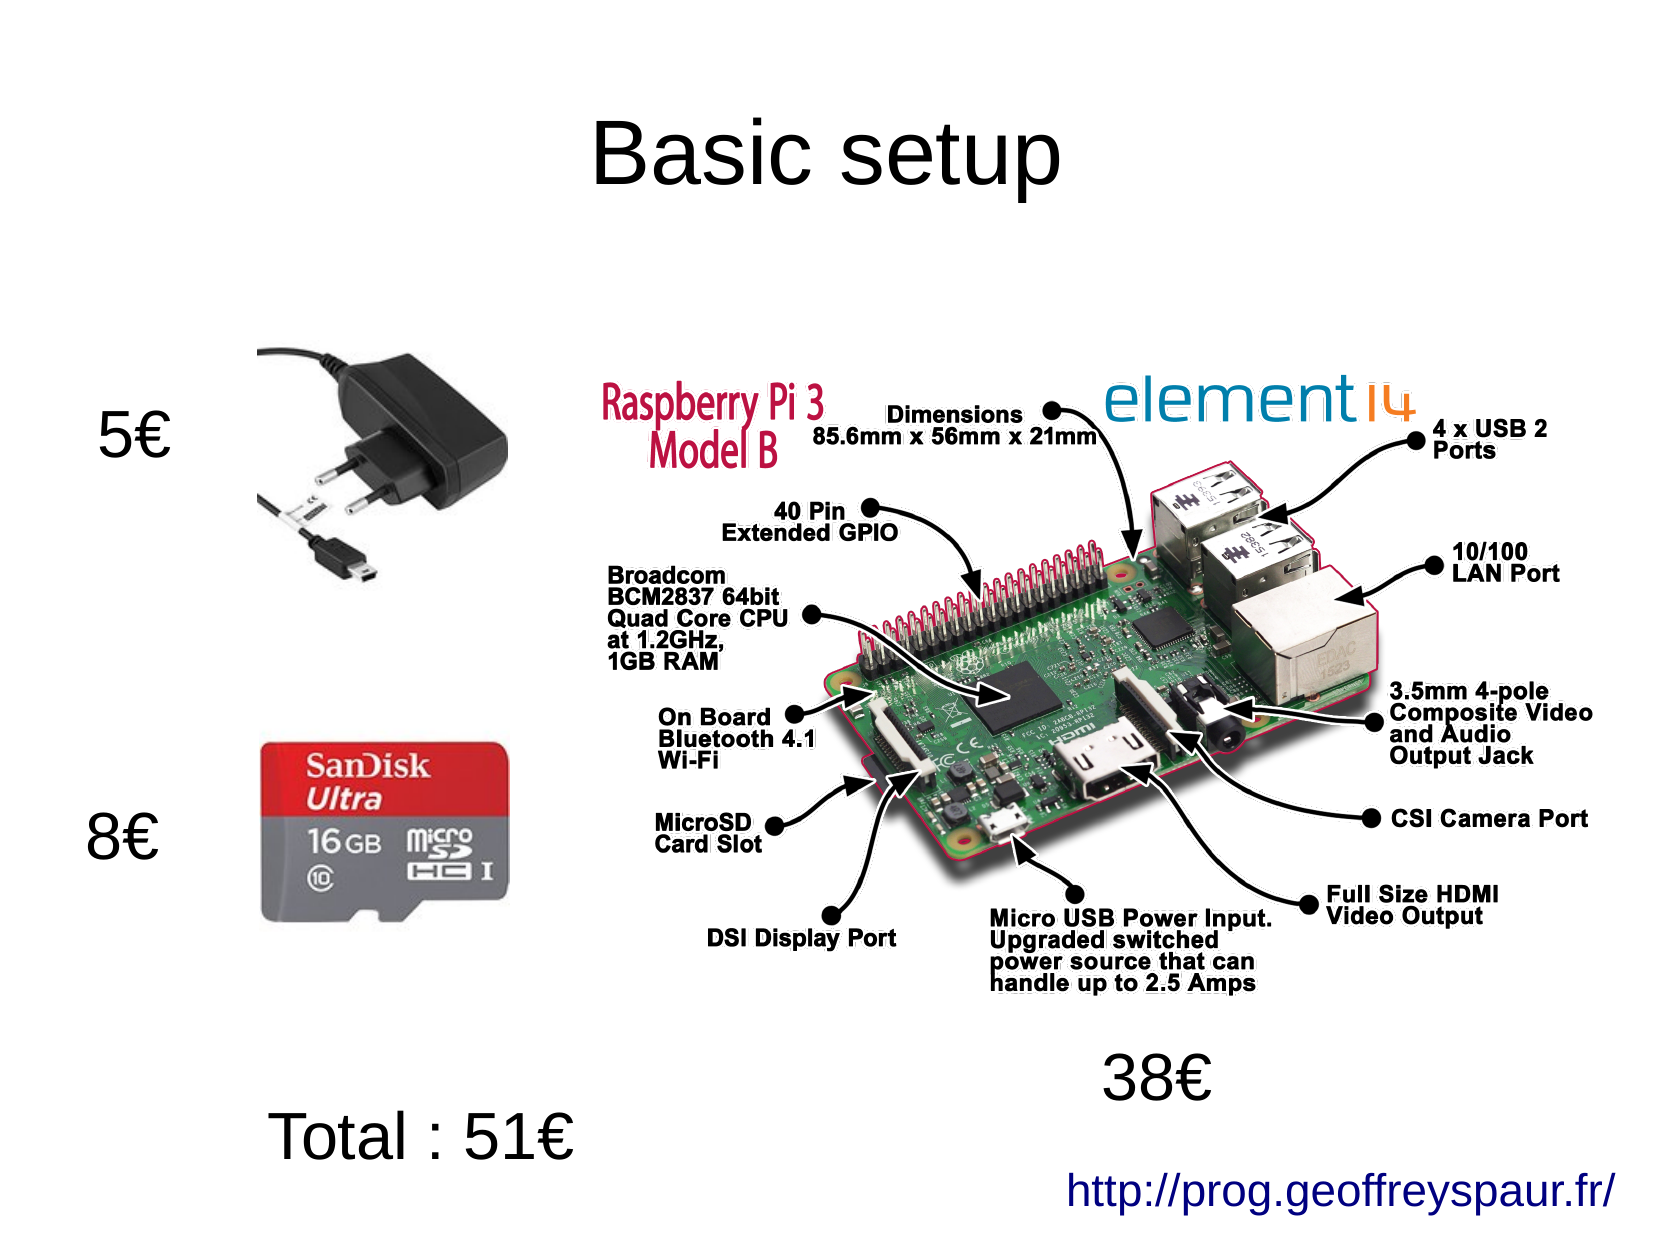

# Basic setup
5€
8€
38€
Total : 51€
http://prog.geoffreyspaur.fr/